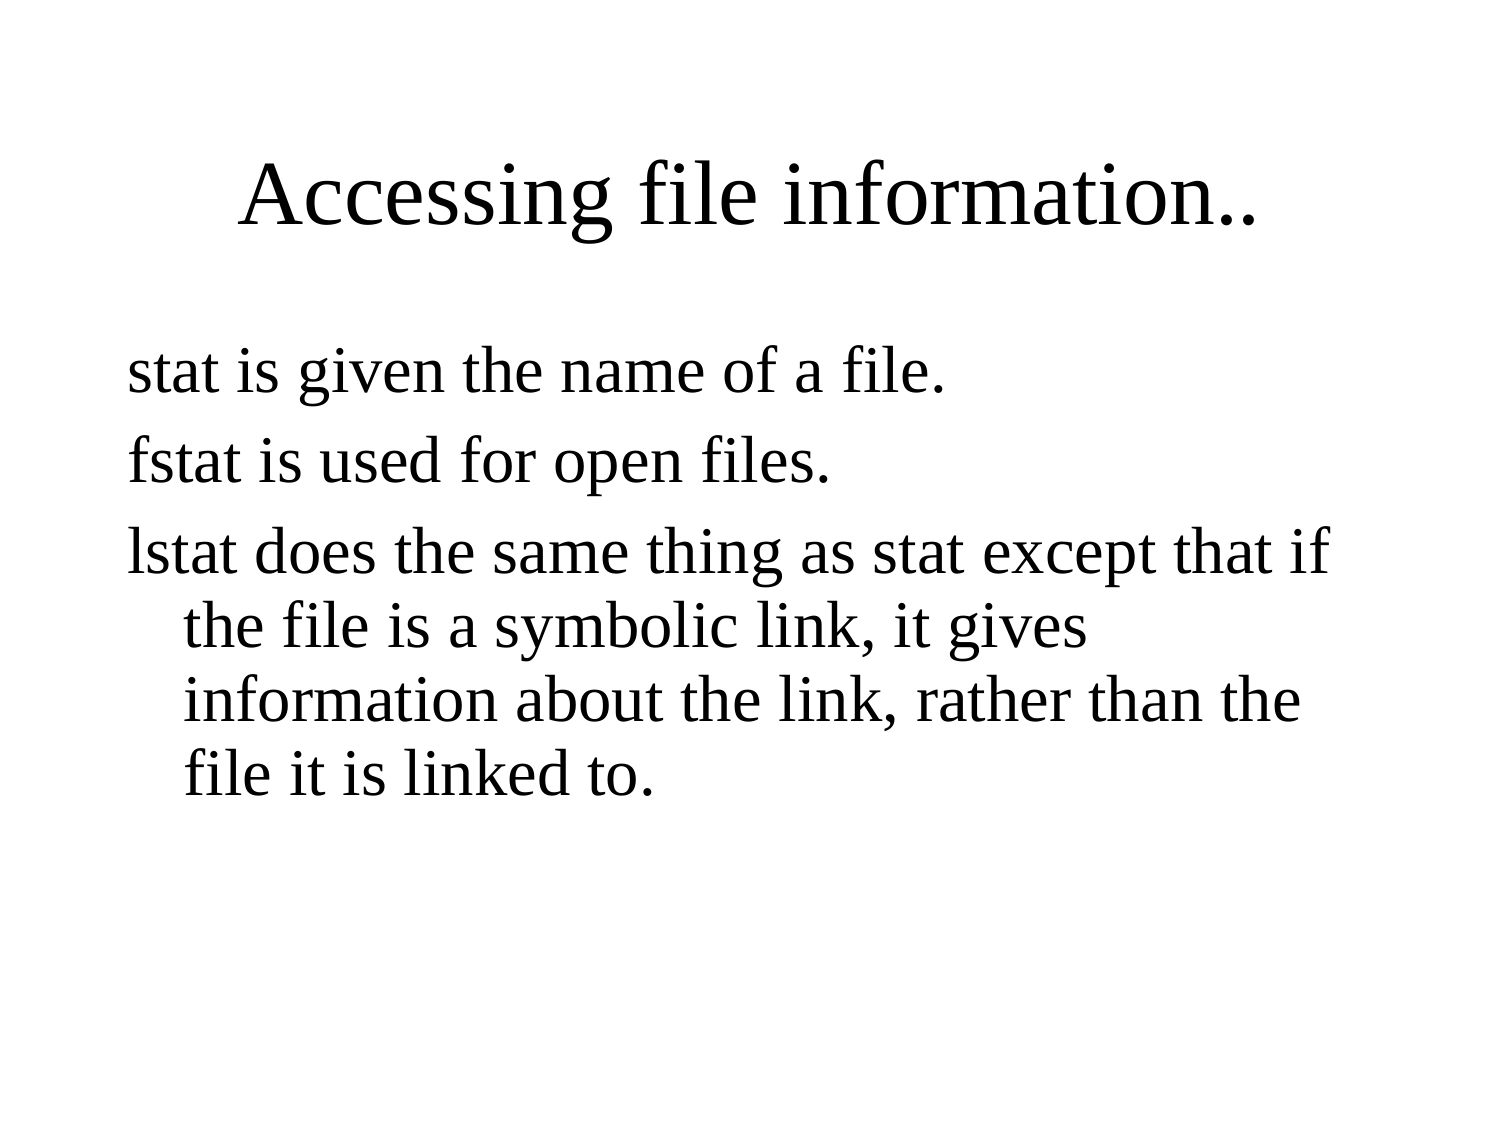

# Accessing file information..
stat is given the name of a file.
fstat is used for open files.
lstat does the same thing as stat except that if the file is a symbolic link, it gives information about the link, rather than the file it is linked to.